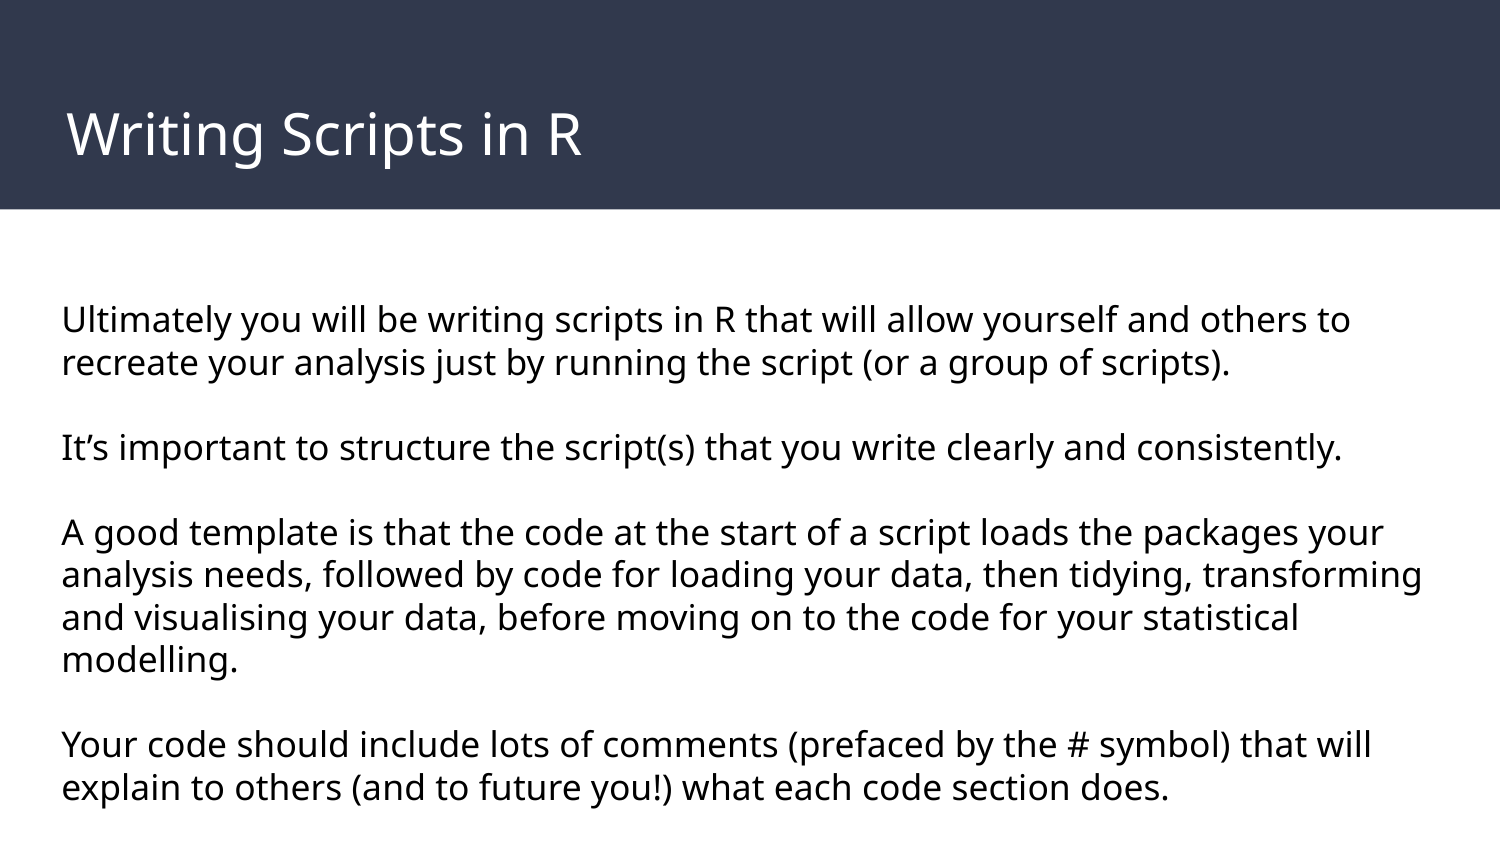

# Writing Scripts in R
Ultimately you will be writing scripts in R that will allow yourself and others to recreate your analysis just by running the script (or a group of scripts).
It’s important to structure the script(s) that you write clearly and consistently.
A good template is that the code at the start of a script loads the packages your analysis needs, followed by code for loading your data, then tidying, transforming and visualising your data, before moving on to the code for your statistical modelling.
Your code should include lots of comments (prefaced by the # symbol) that will explain to others (and to future you!) what each code section does.